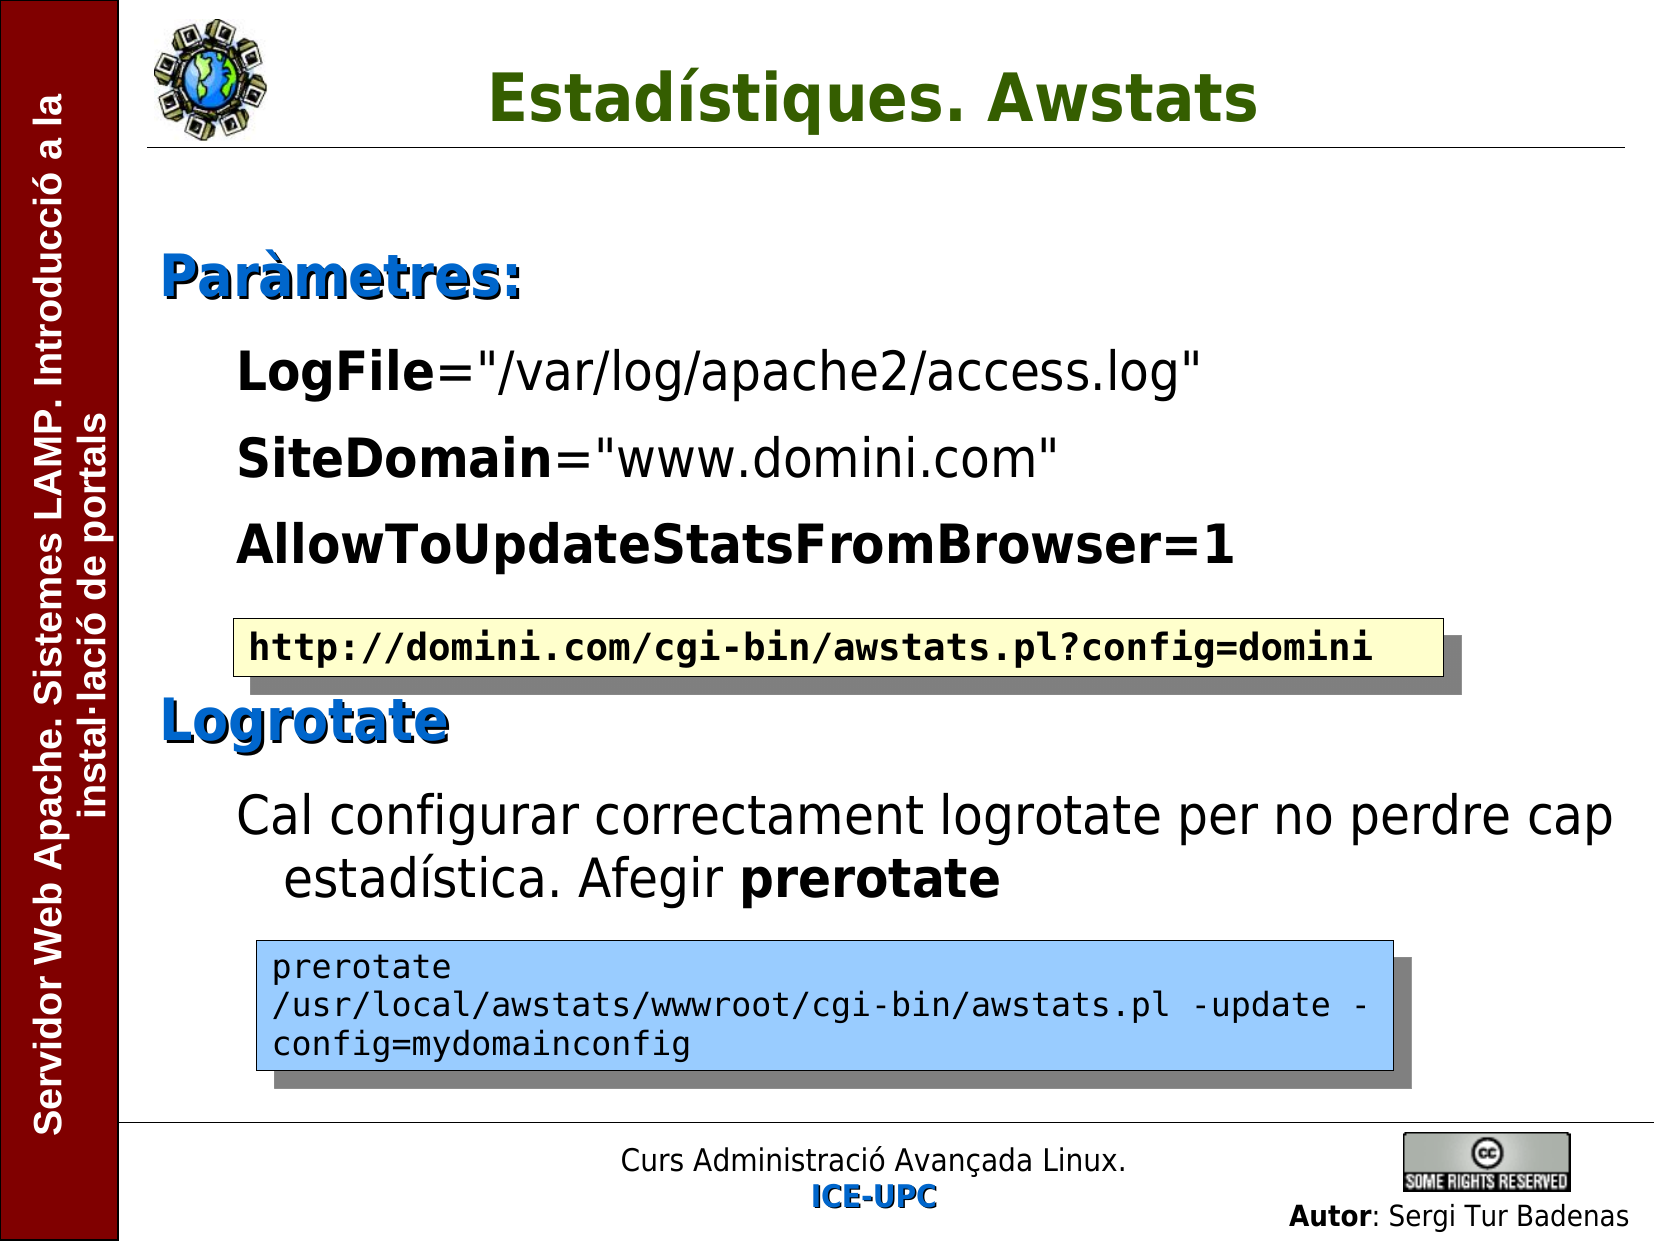

# Estadístiques. Awstats
Paràmetres:
LogFile="/var/log/apache2/access.log"
SiteDomain="www.domini.com"
AllowToUpdateStatsFromBrowser=1
Logrotate
Cal configurar correctament logrotate per no perdre cap estadística. Afegir prerotate
http://domini.com/cgi-bin/awstats.pl?config=domini
prerotate
/usr/local/awstats/wwwroot/cgi-bin/awstats.pl -update -config=mydomainconfig